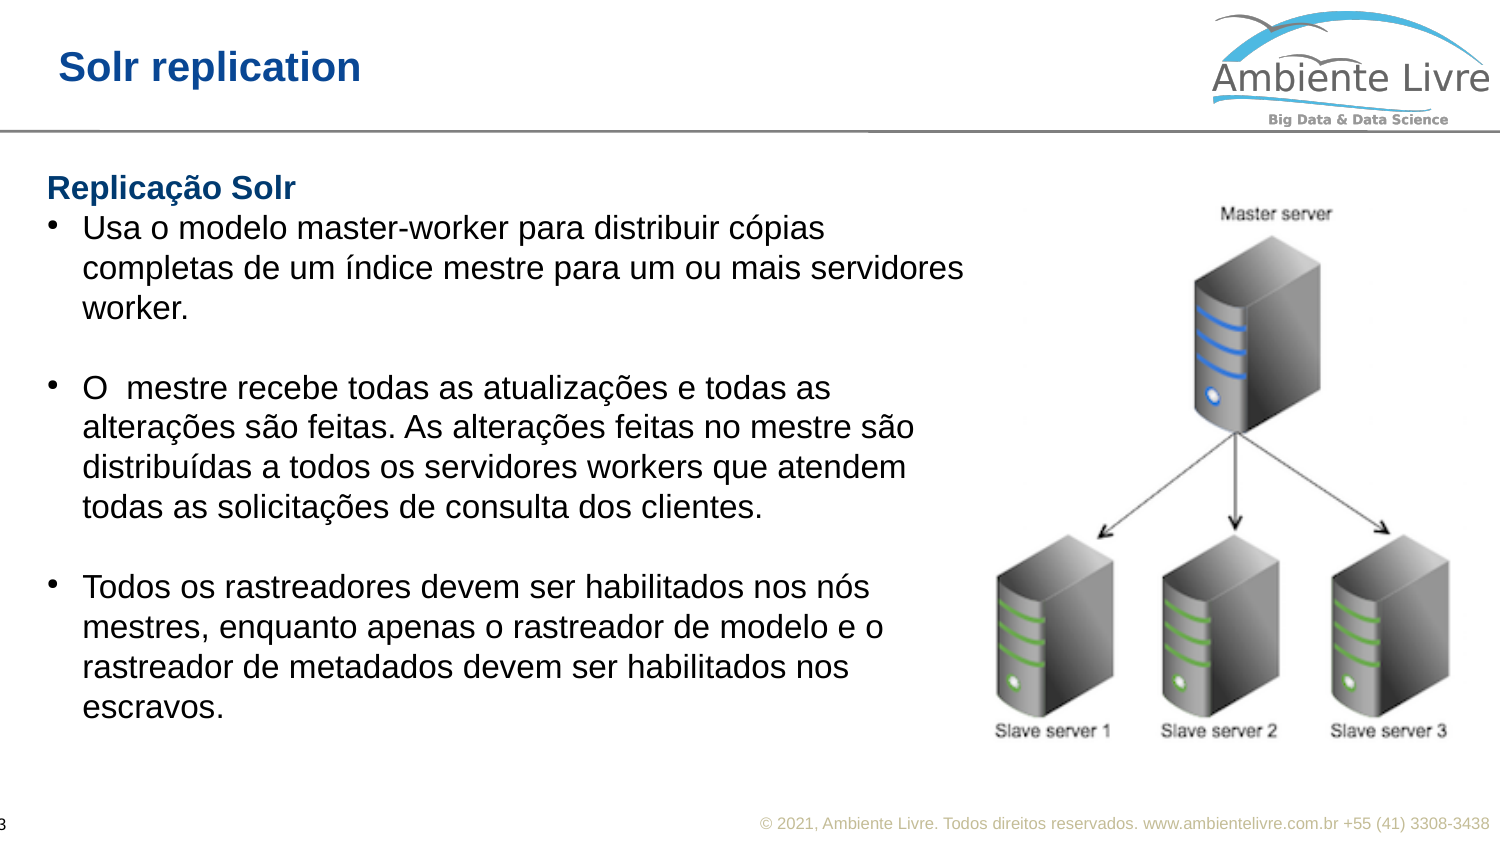

# Solr replication
Replicação Solr
Usa o modelo master-worker para distribuir cópias completas de um índice mestre para um ou mais servidores worker.
O mestre recebe todas as atualizações e todas as alterações são feitas. As alterações feitas no mestre são distribuídas a todos os servidores workers que atendem todas as solicitações de consulta dos clientes.
Todos os rastreadores devem ser habilitados nos nós mestres, enquanto apenas o rastreador de modelo e o rastreador de metadados devem ser habilitados nos escravos.